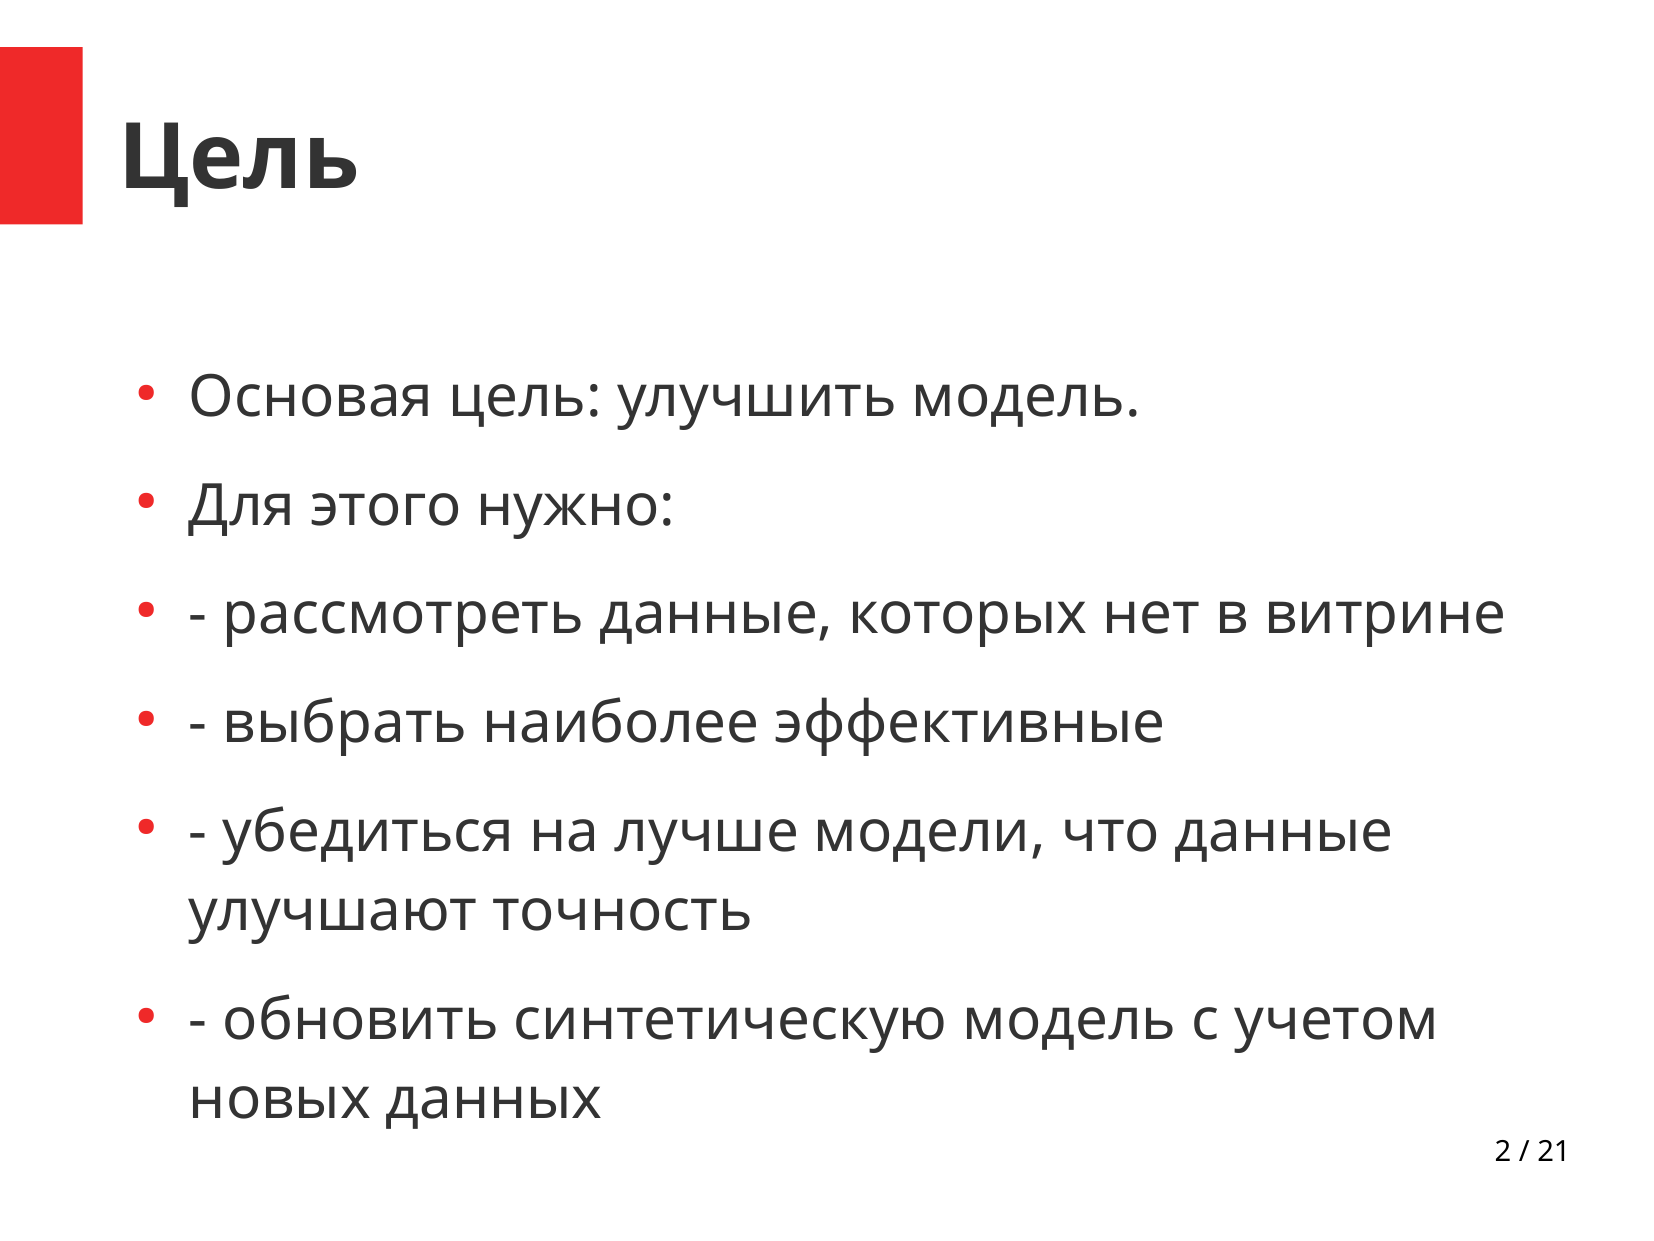

# Цель
Основая цель: улучшить модель.
Для этого нужно:
- рассмотреть данные, которых нет в витрине
- выбрать наиболее эффективные
- убедиться на лучше модели, что данные улучшают точность
- обновить синтетическую модель с учетом новых данных
2